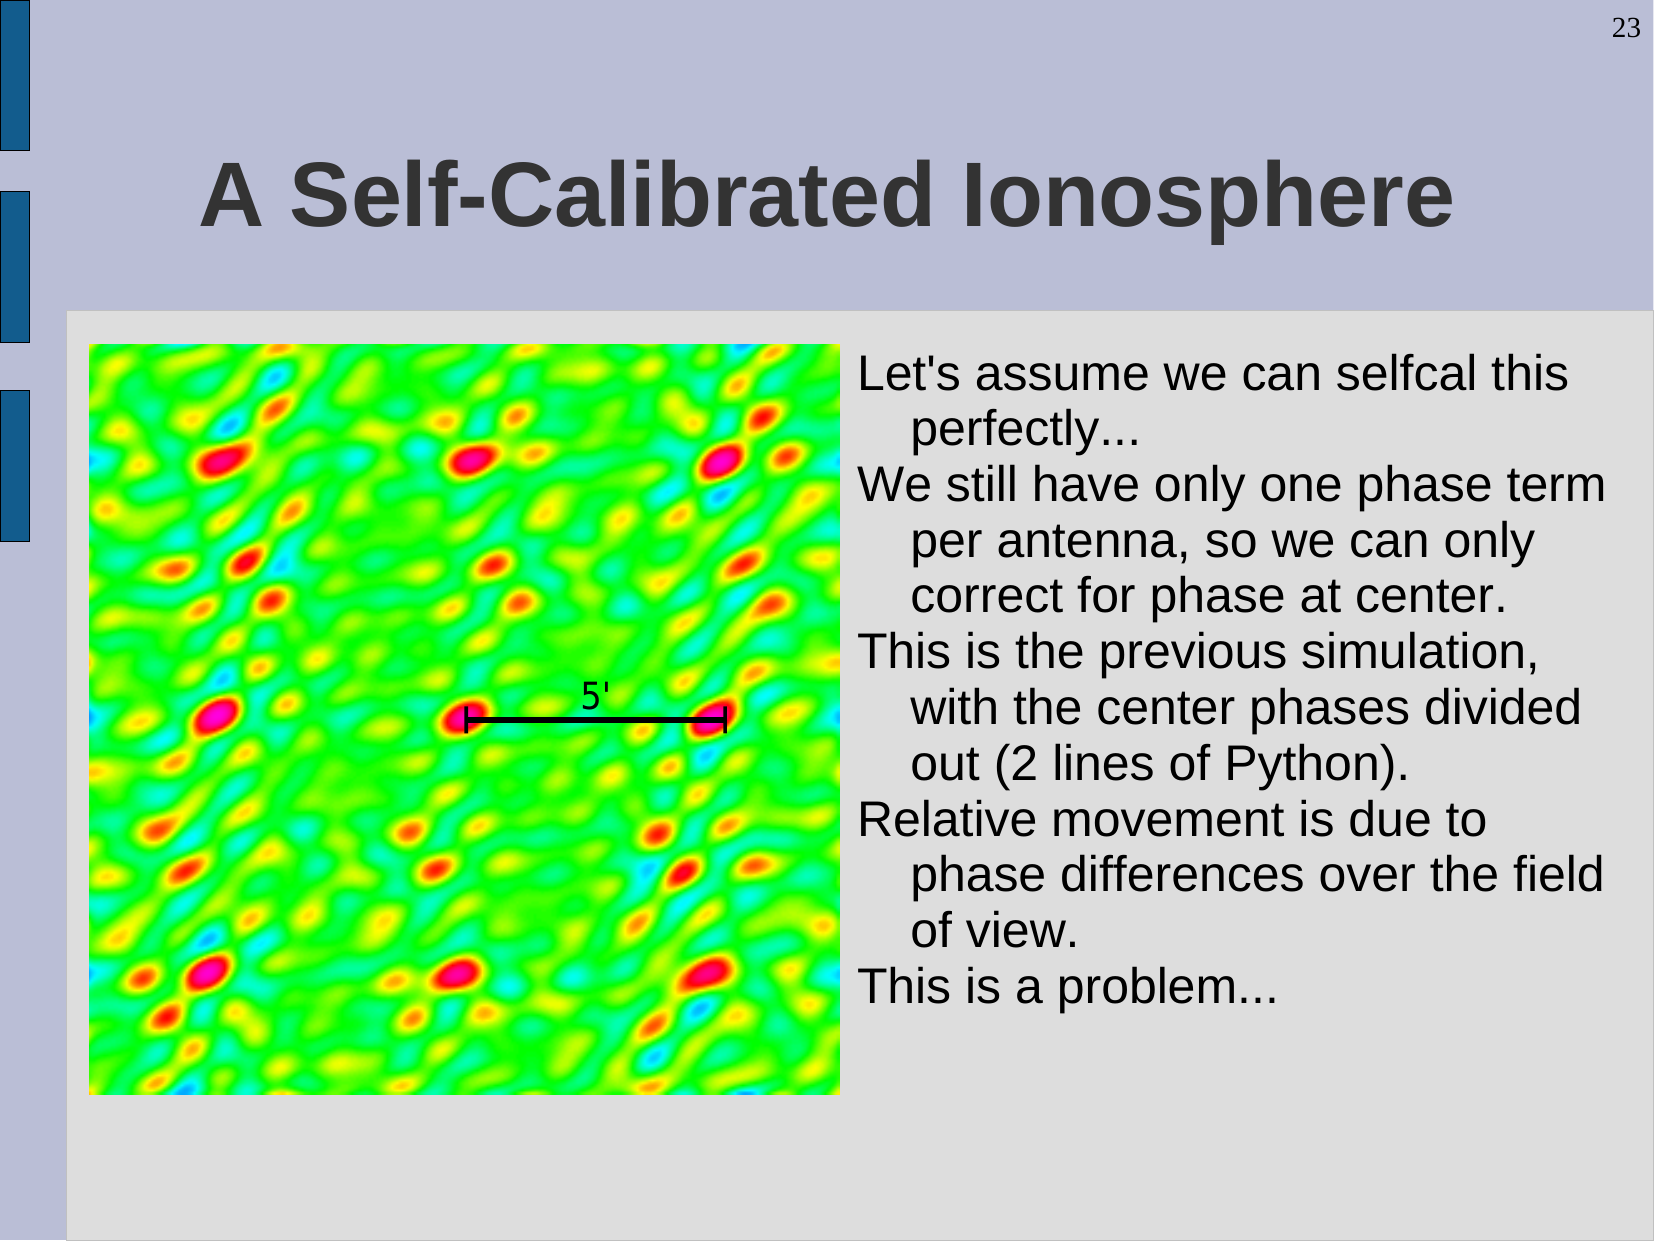

23
# A Self-Calibrated Ionosphere
Let's assume we can selfcal this perfectly...
We still have only one phase term per antenna, so we can only correct for phase at center.
This is the previous simulation, with the center phases divided out (2 lines of Python).
Relative movement is due to phase differences over the field of view.
This is a problem...
5'